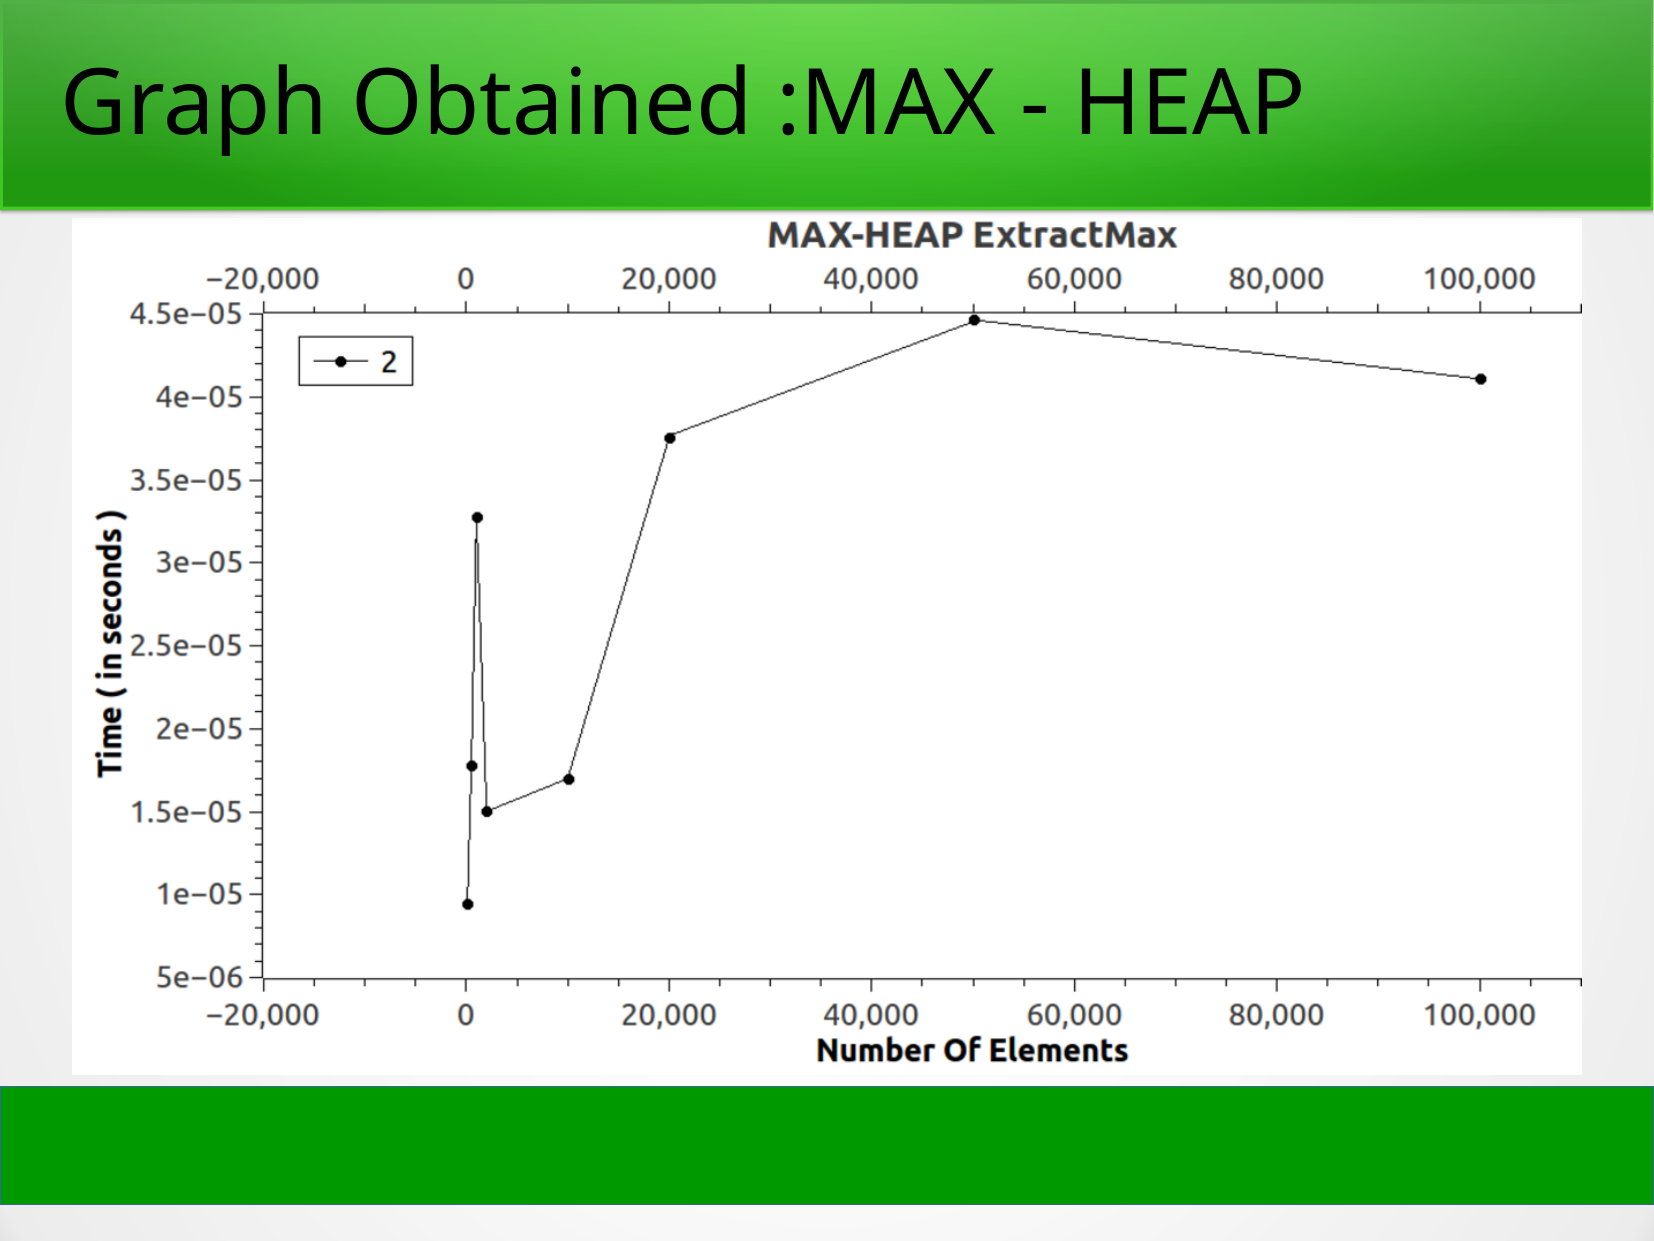

Graph Obtained :MAX - HEAP
12/26/03
AVL Trees - Lecture 8
44